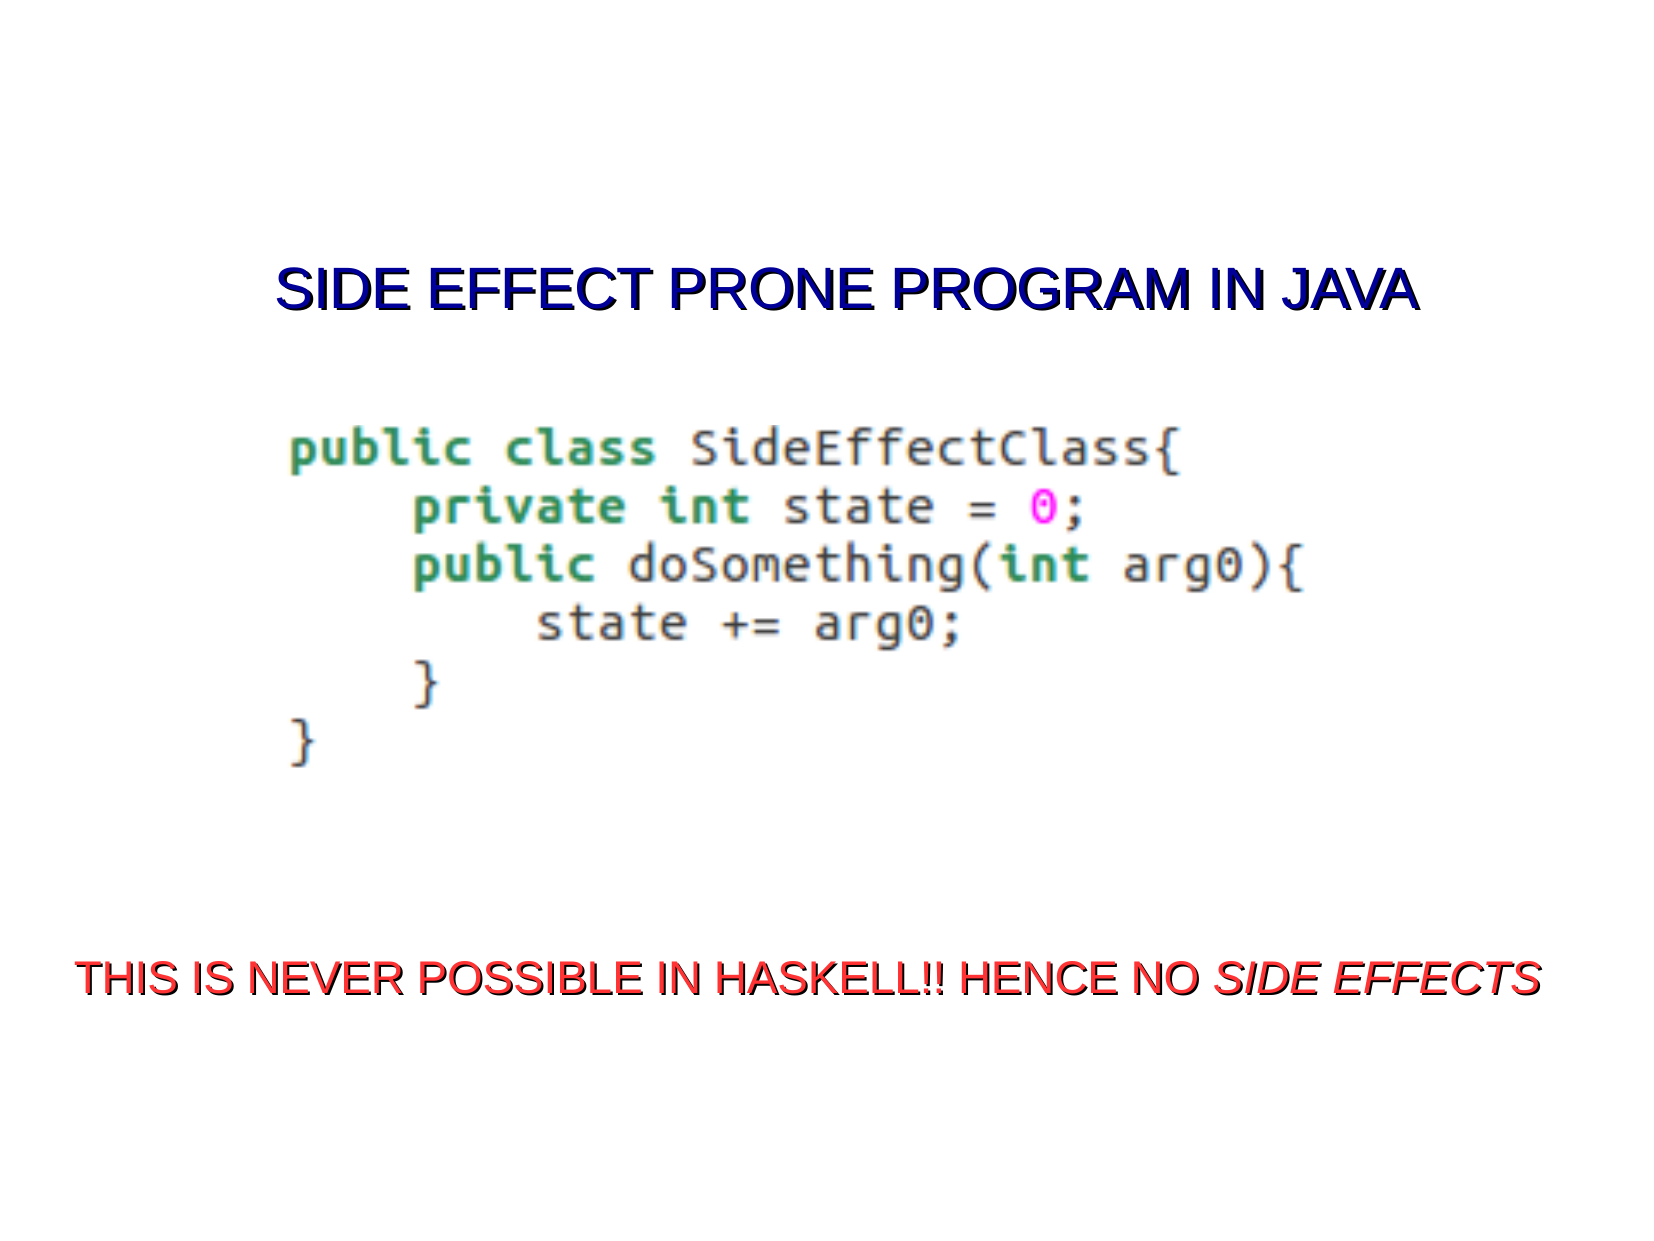

SIDE EFFECT PRONE PROGRAM IN JAVA
THIS IS NEVER POSSIBLE IN HASKELL!! HENCE NO SIDE EFFECTS